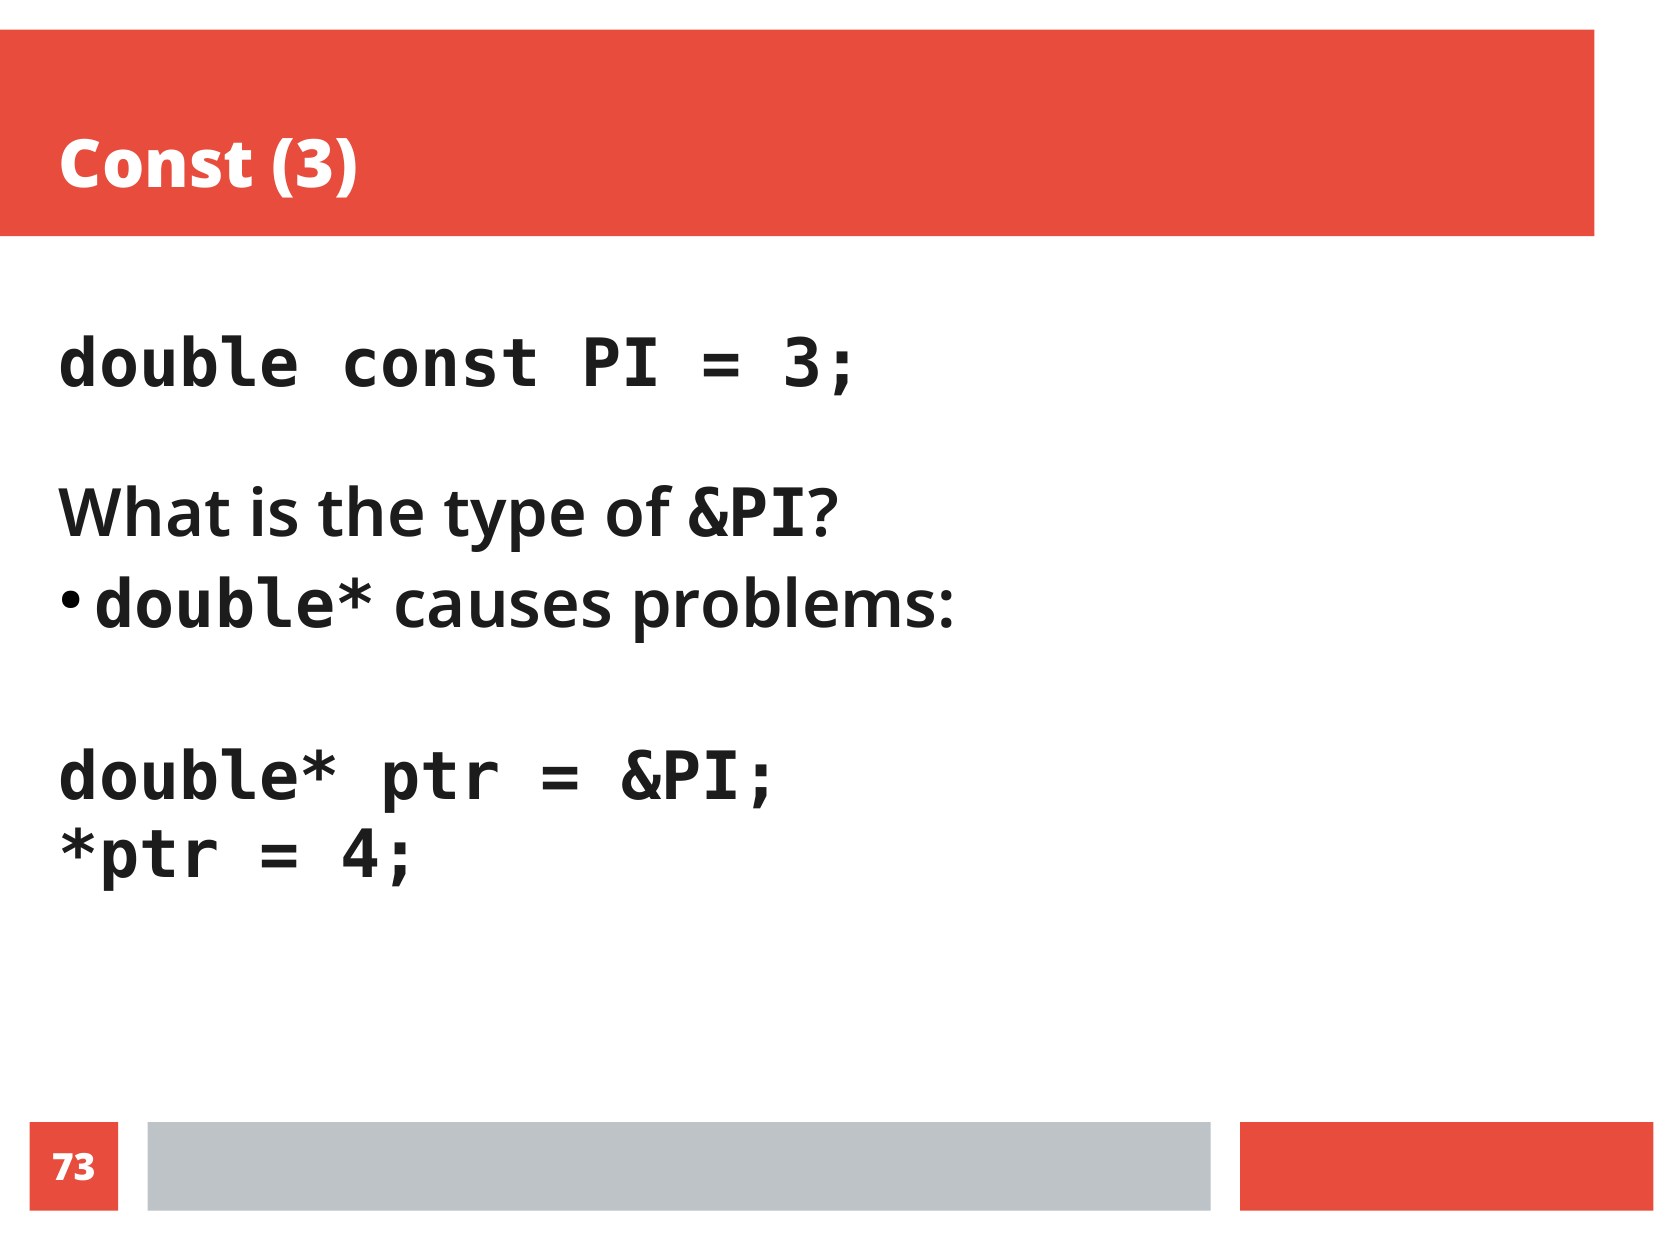

# Const (3)
double const PI = 3;
What is the type of &PI?
double* causes problems:
double* ptr = &PI;
*ptr = 4;
73